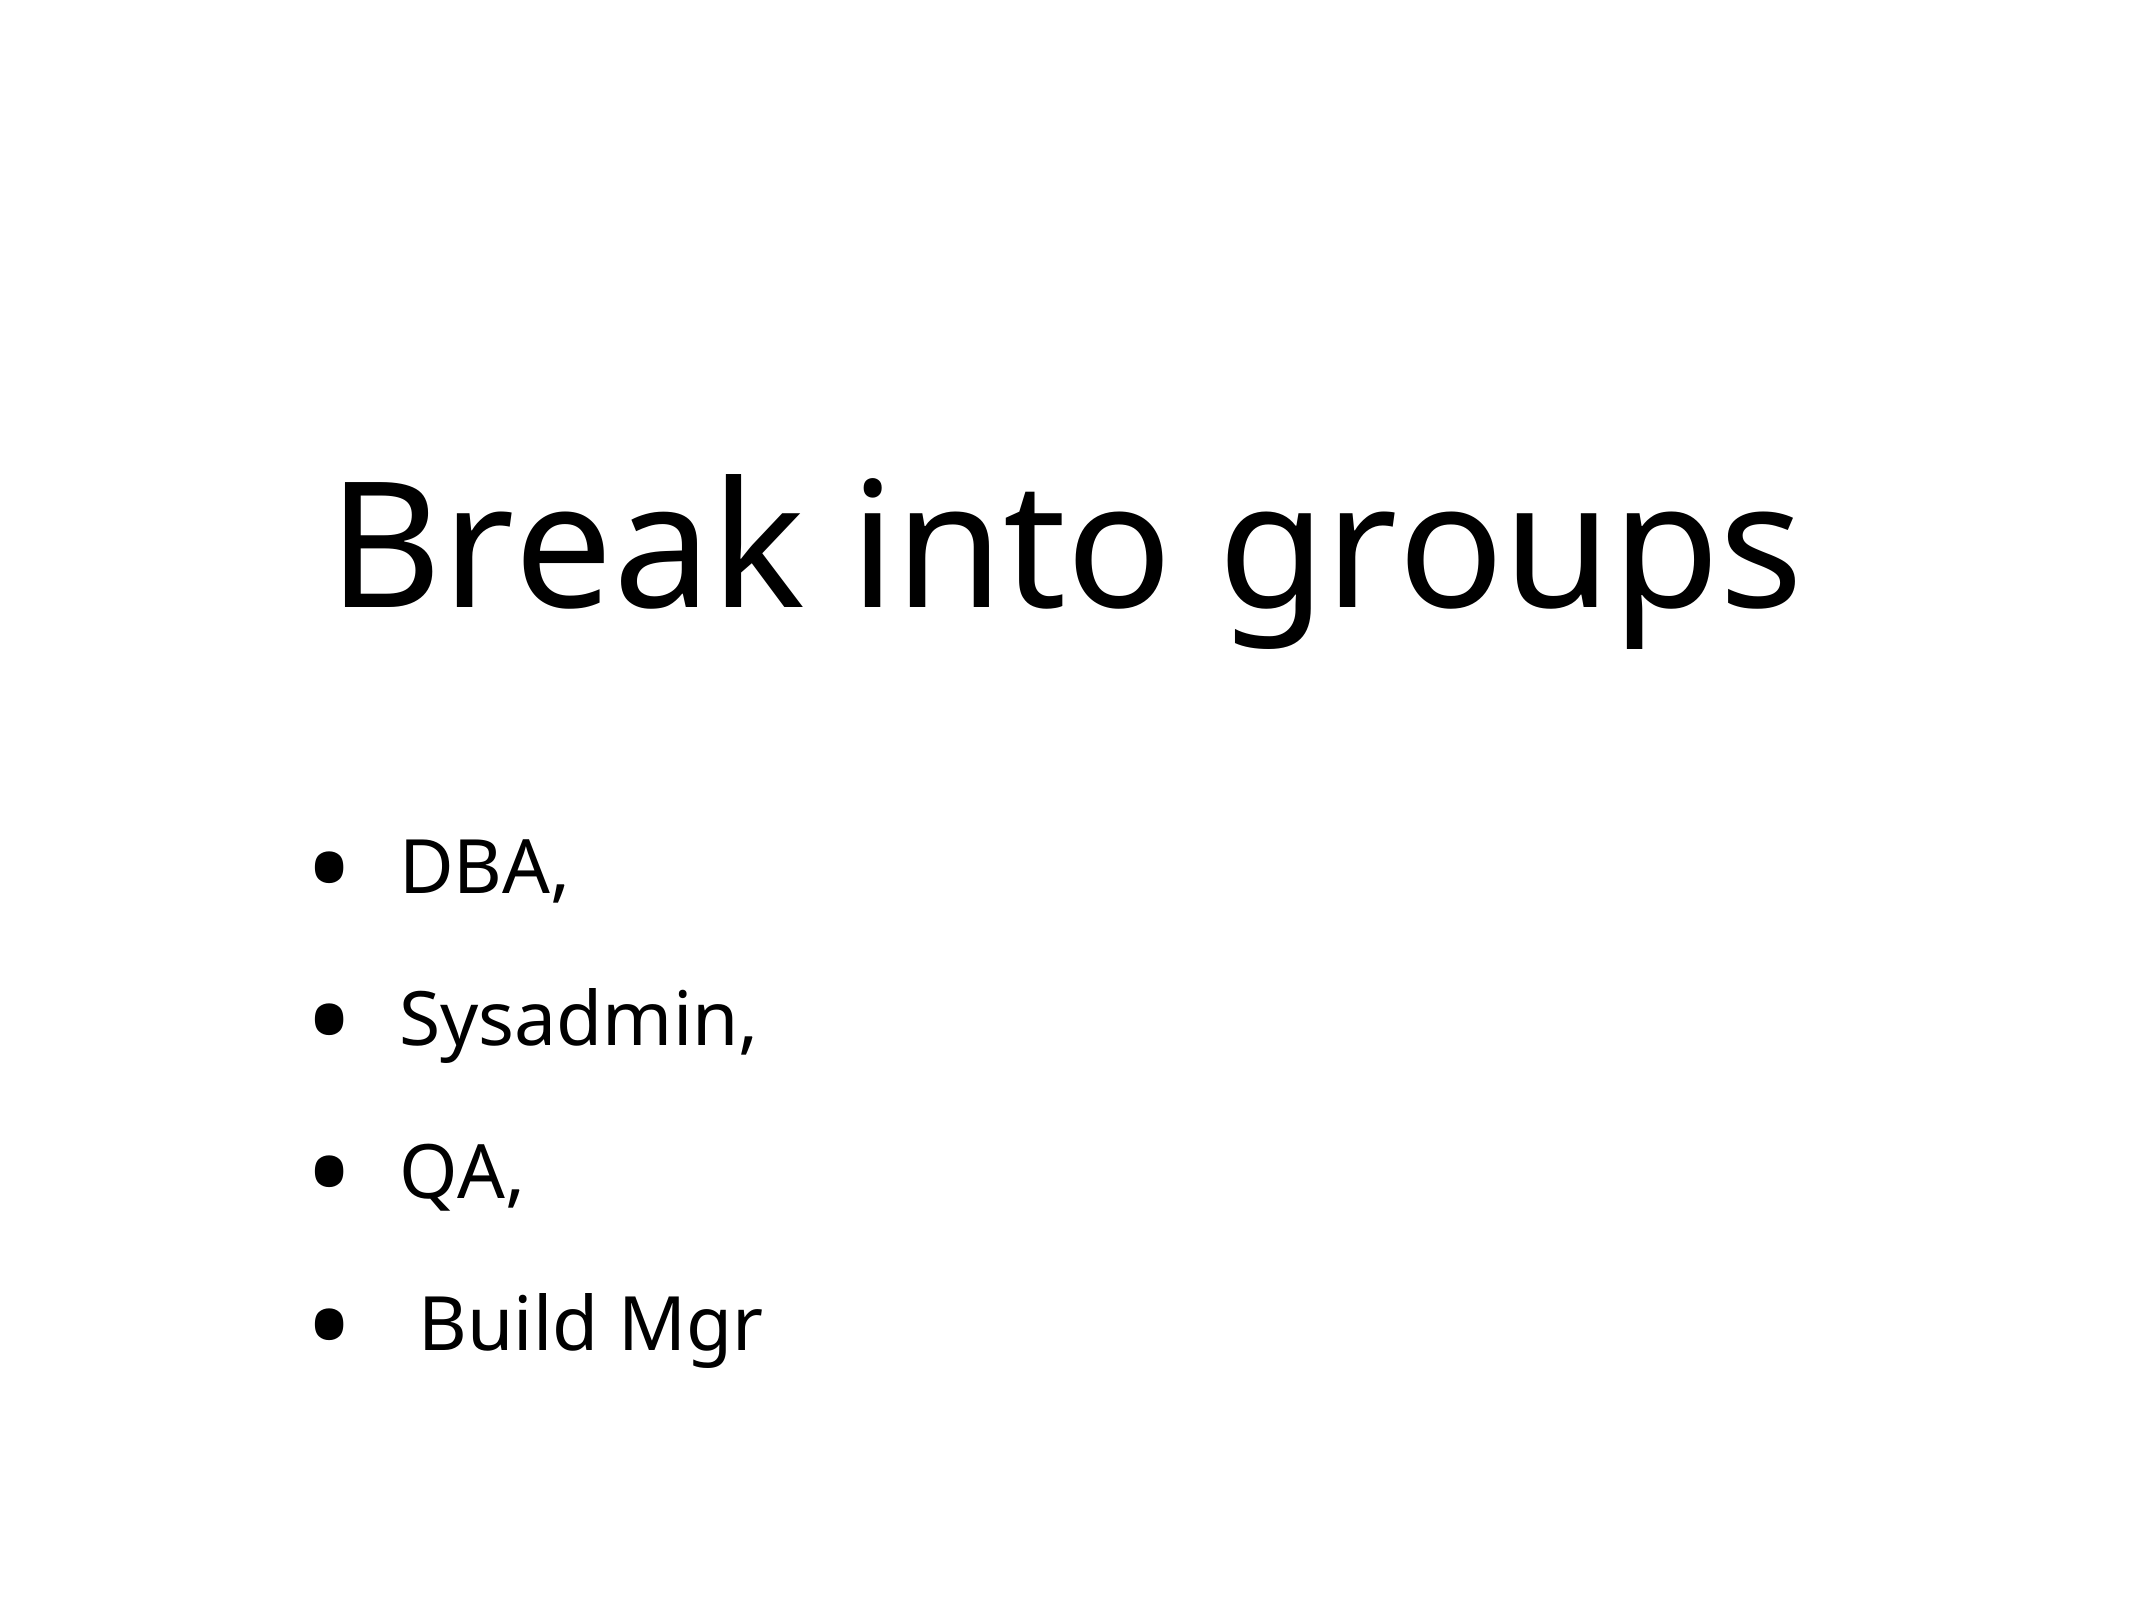

# Break into groups
DBA,
Sysadmin,
QA,
 Build Mgr